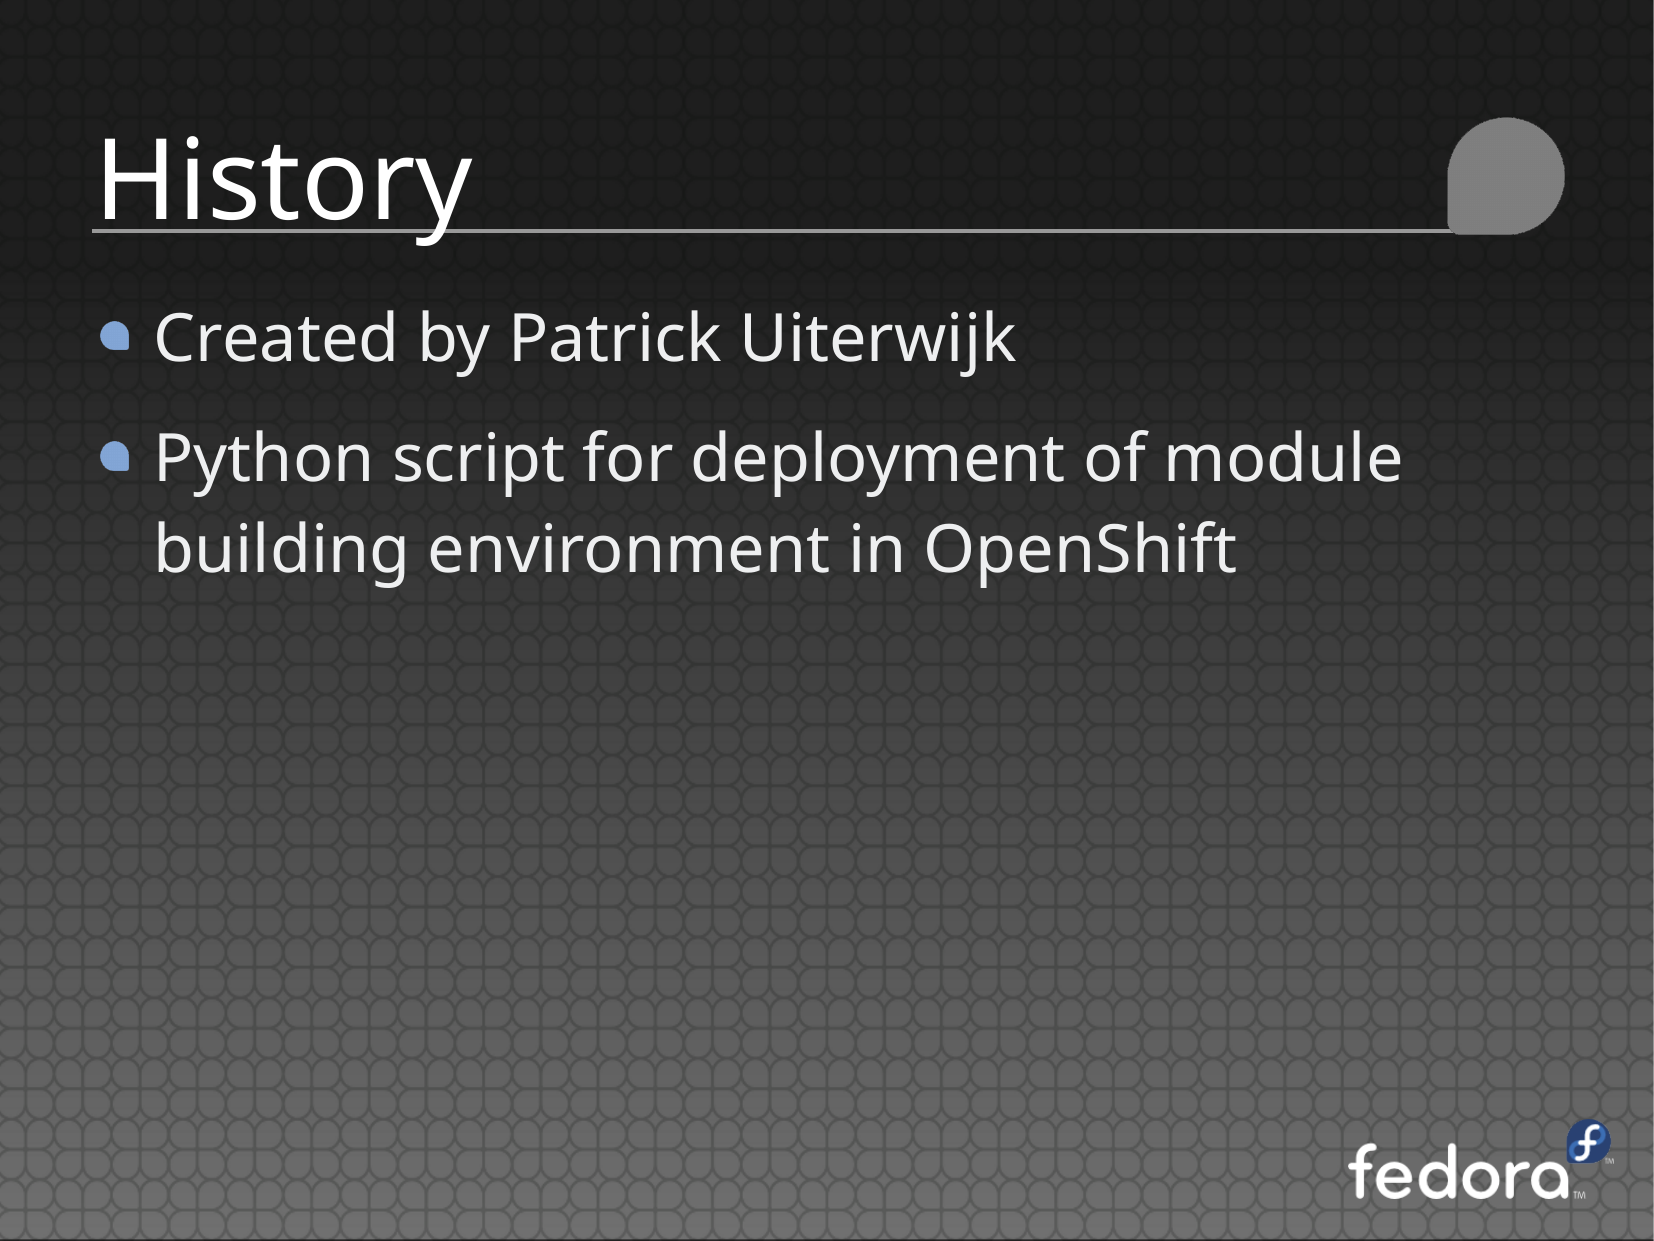

History
# Created by Patrick Uiterwijk
Python script for deployment of module building environment in OpenShift